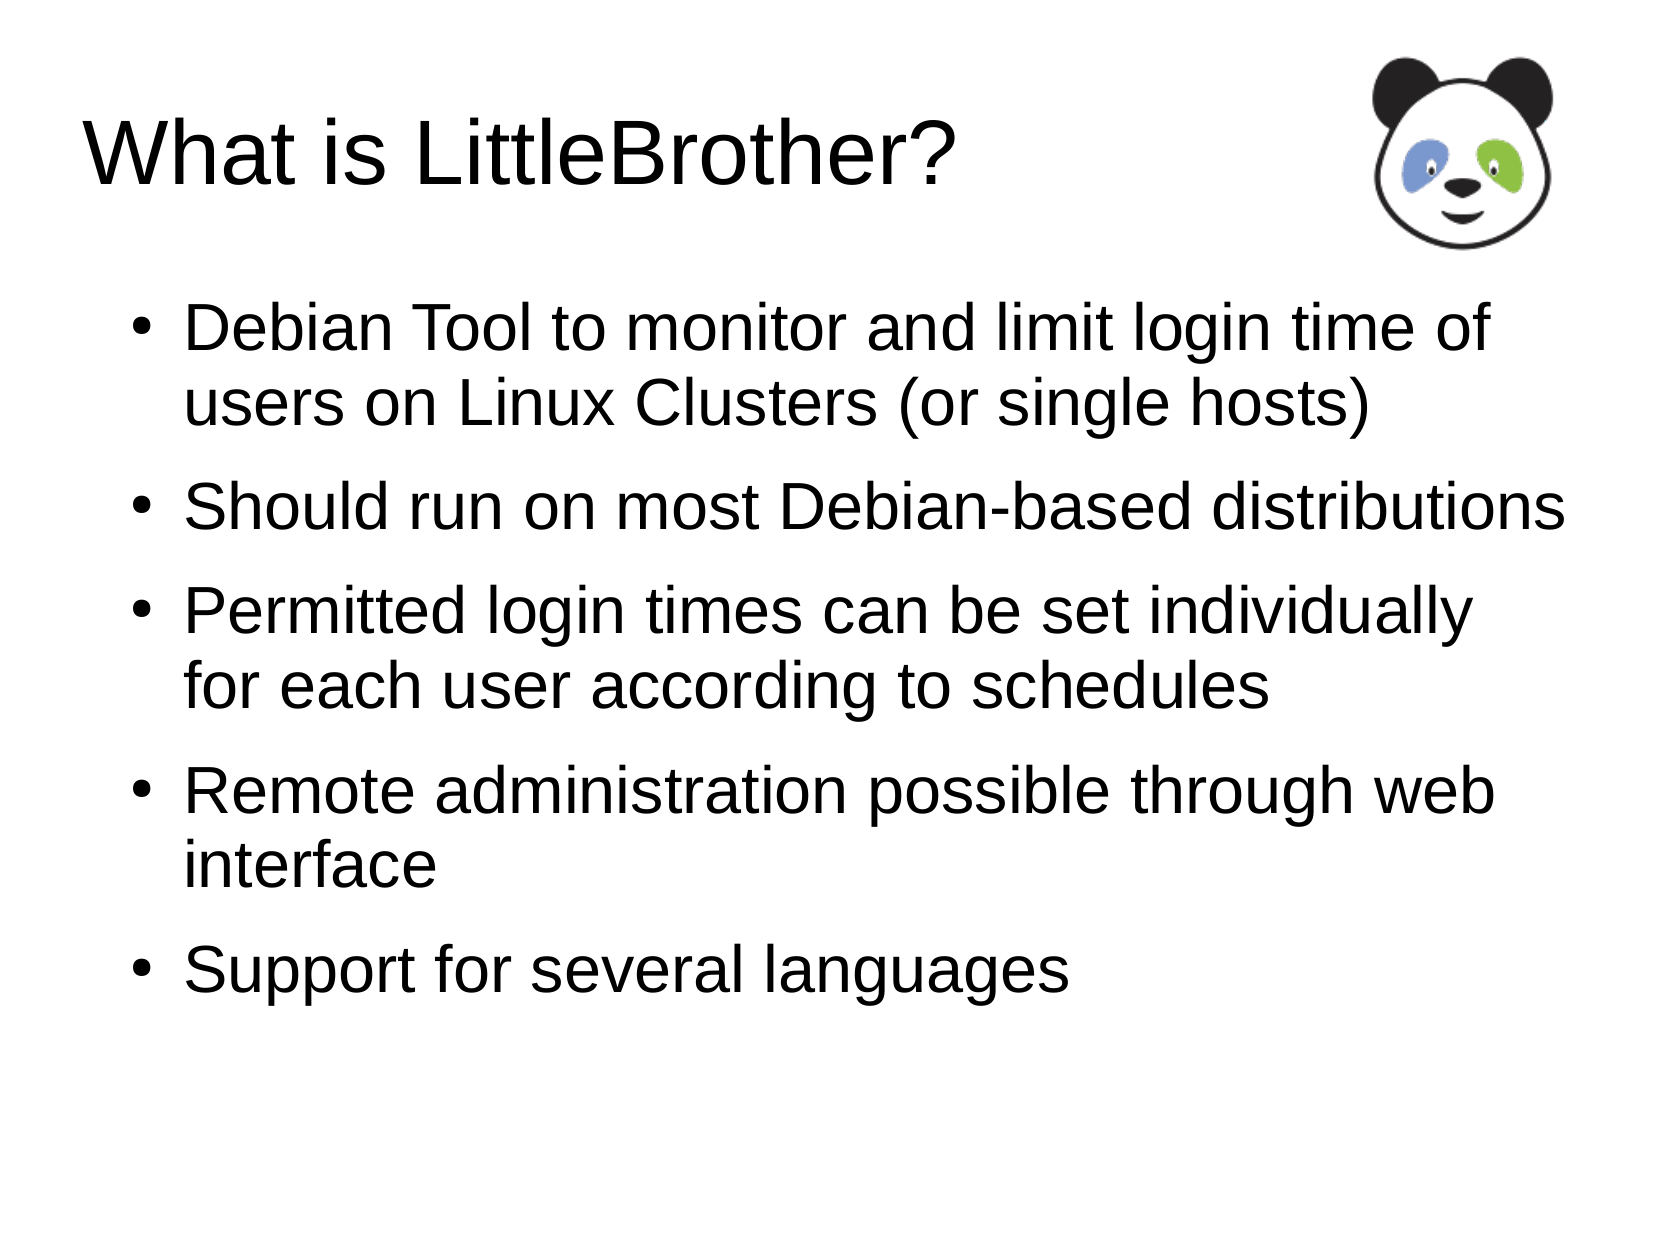

# What is LittleBrother?
Debian Tool to monitor and limit login time of users on Linux Clusters (or single hosts)
Should run on most Debian-based distributions
Permitted login times can be set individually for each user according to schedules
Remote administration possible through web interface
Support for several languages